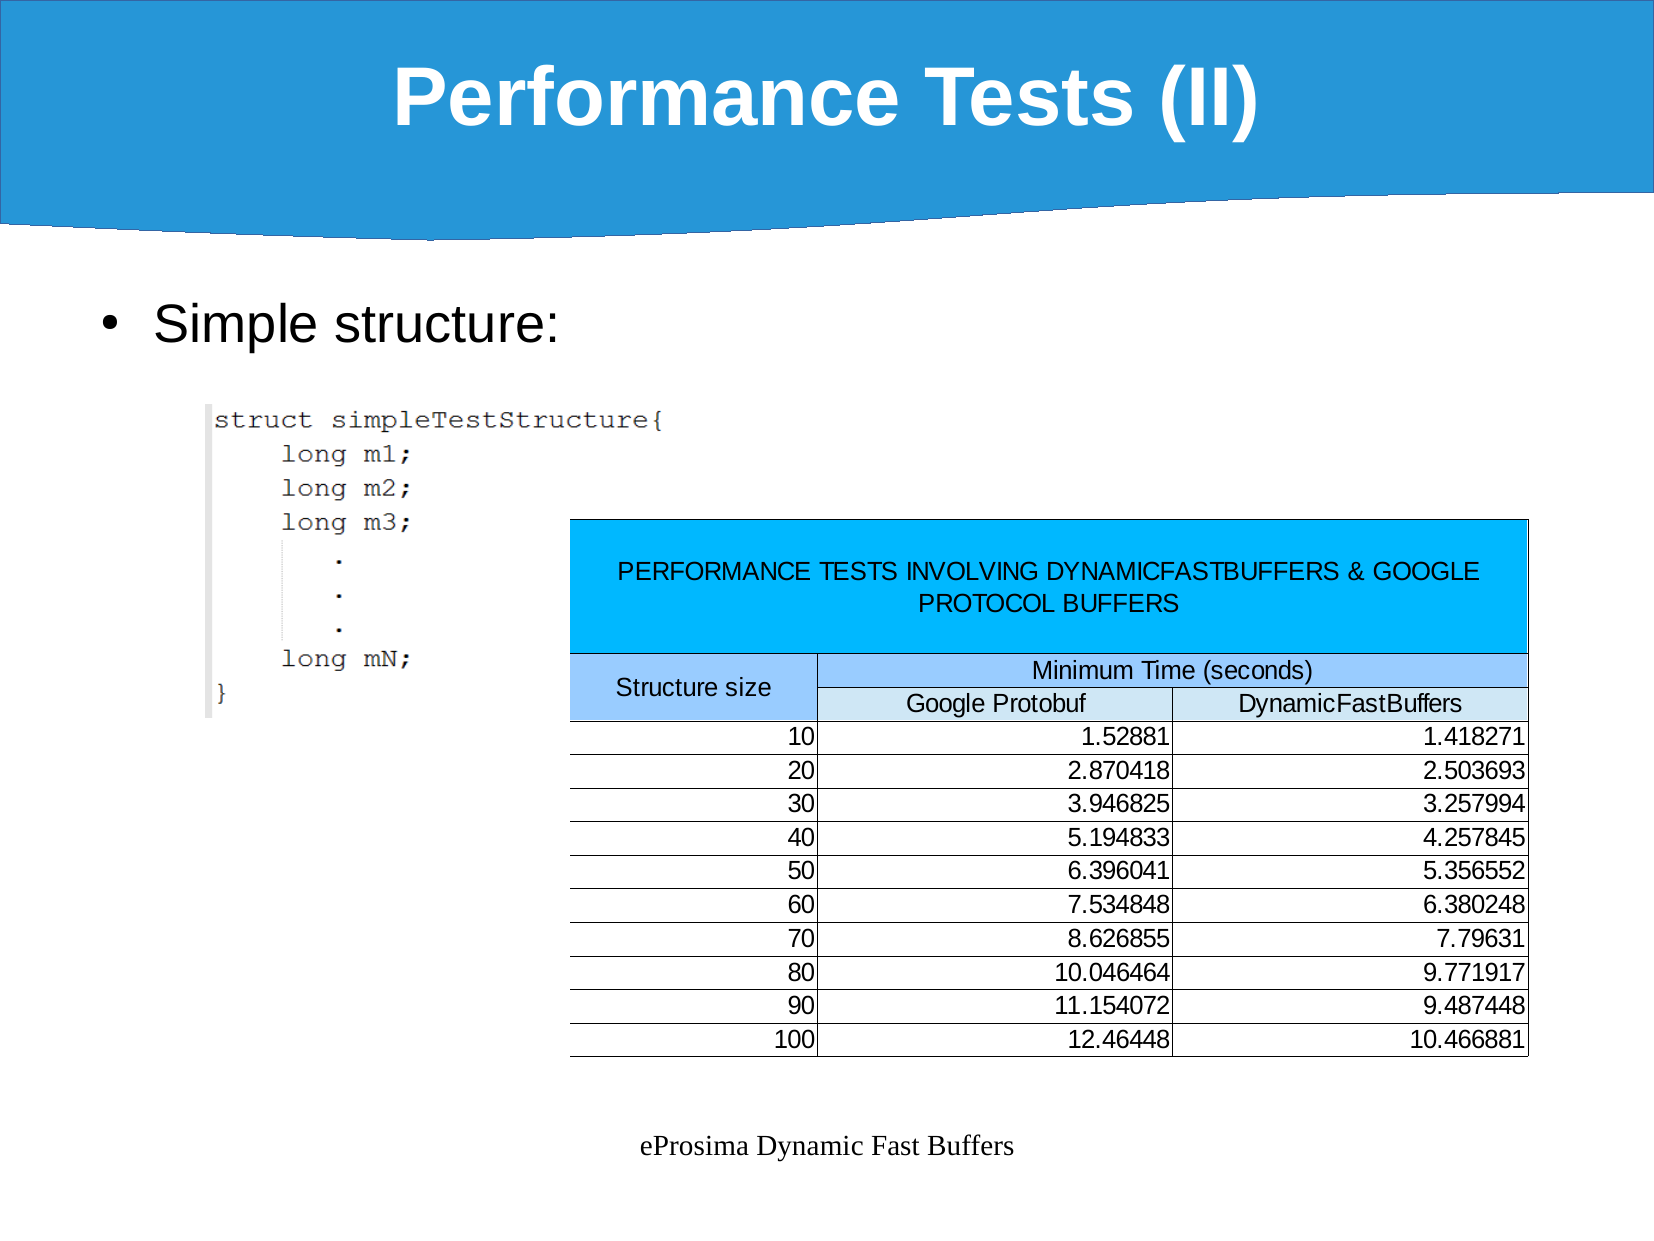

Performance Tests (II)
# Simple structure:
eProsima Dynamic Fast Buffers